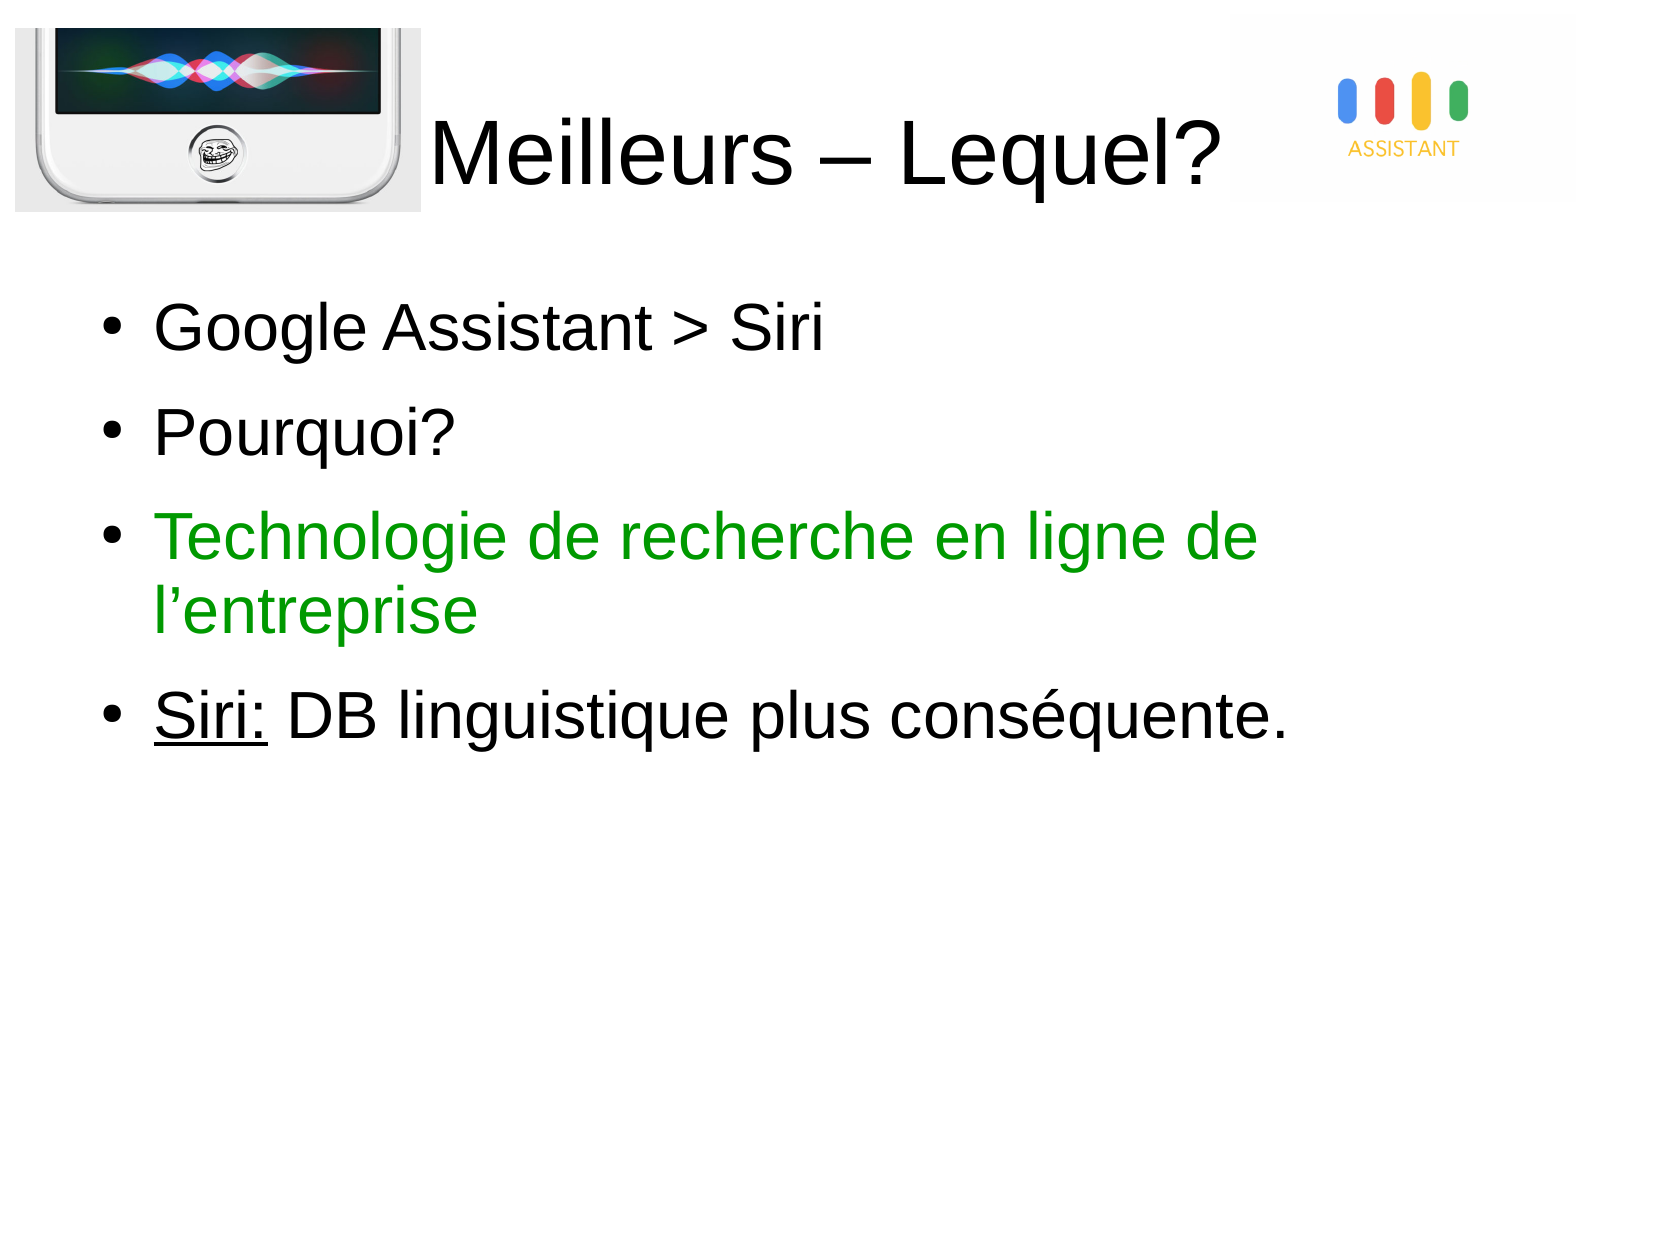

# Meilleurs – Lequel?
Google Assistant > Siri
Pourquoi?
Technologie de recherche en ligne de l’entreprise
Siri: DB linguistique plus conséquente.